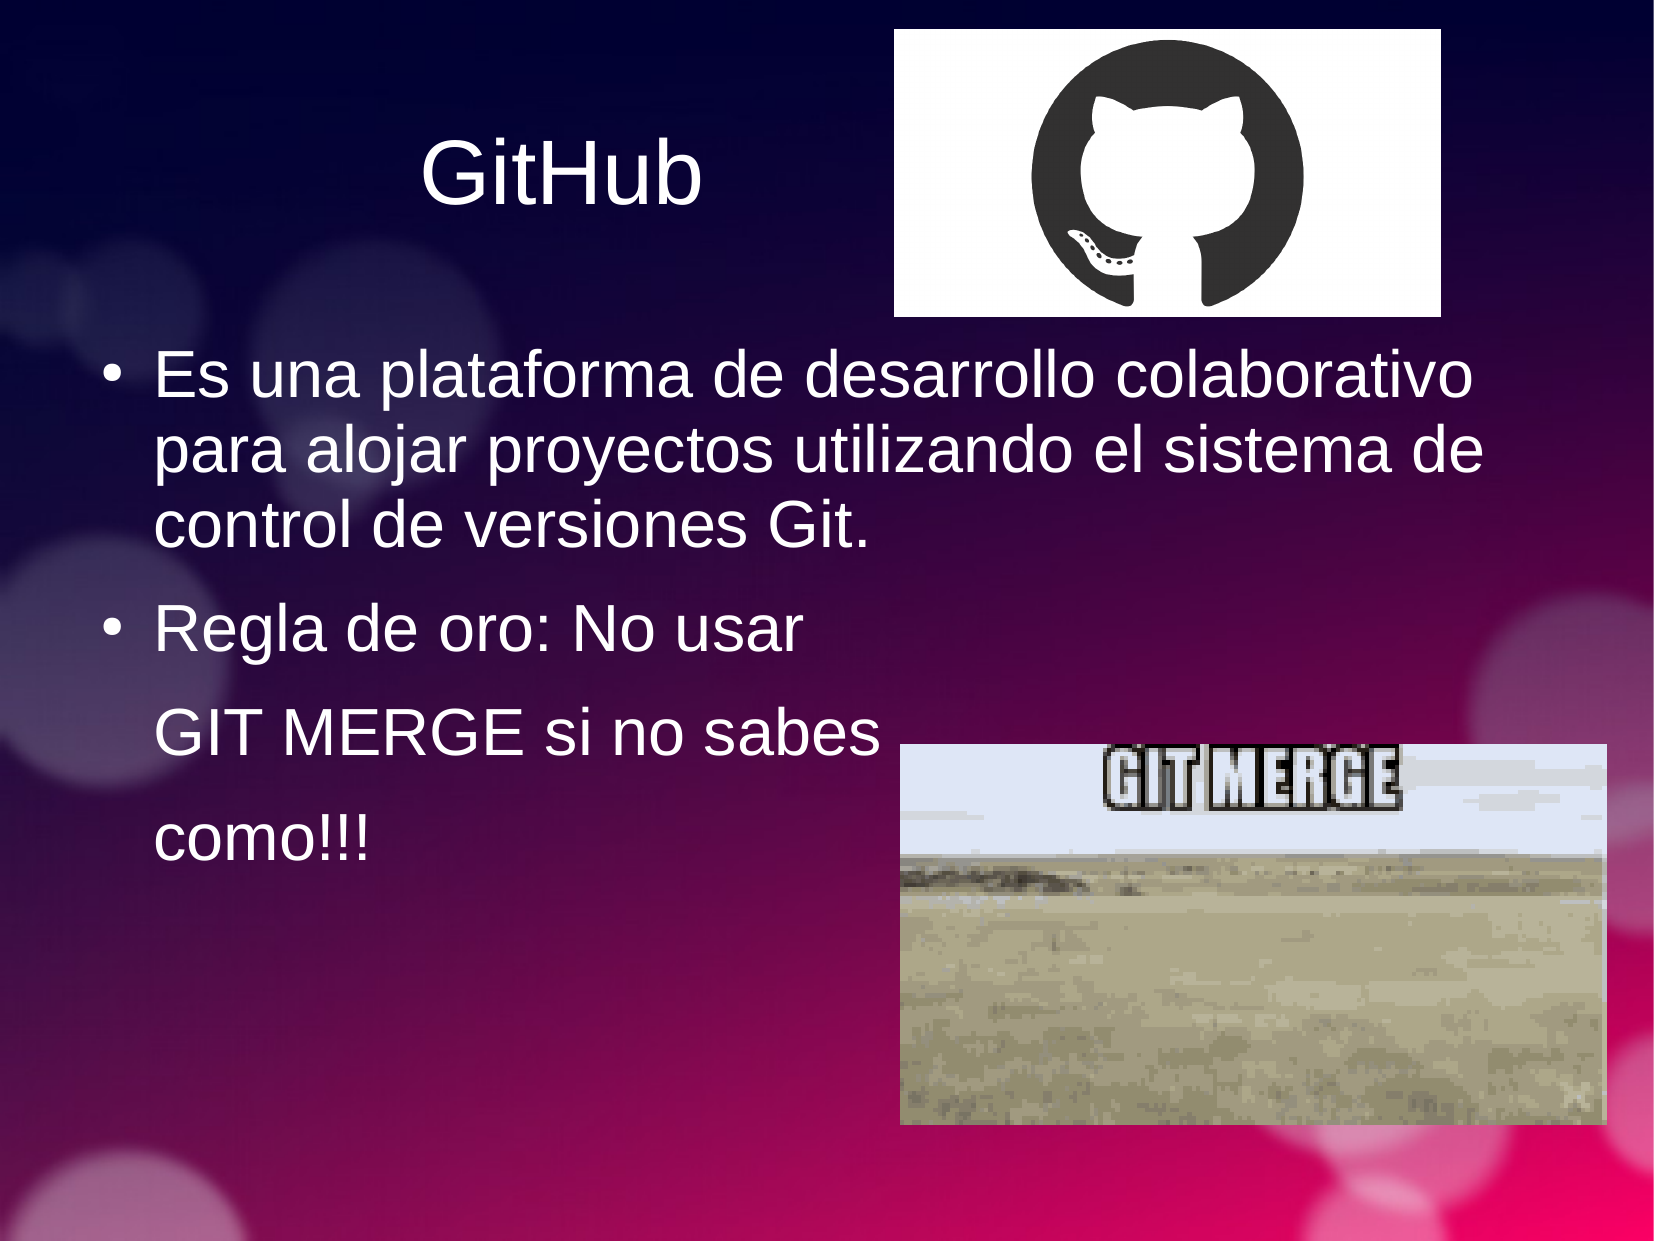

GitHub
# Es una plataforma de desarrollo colaborativo para alojar proyectos utilizando el sistema de control de versiones Git.
Regla de oro: No usar
GIT MERGE si no sabes
como!!!